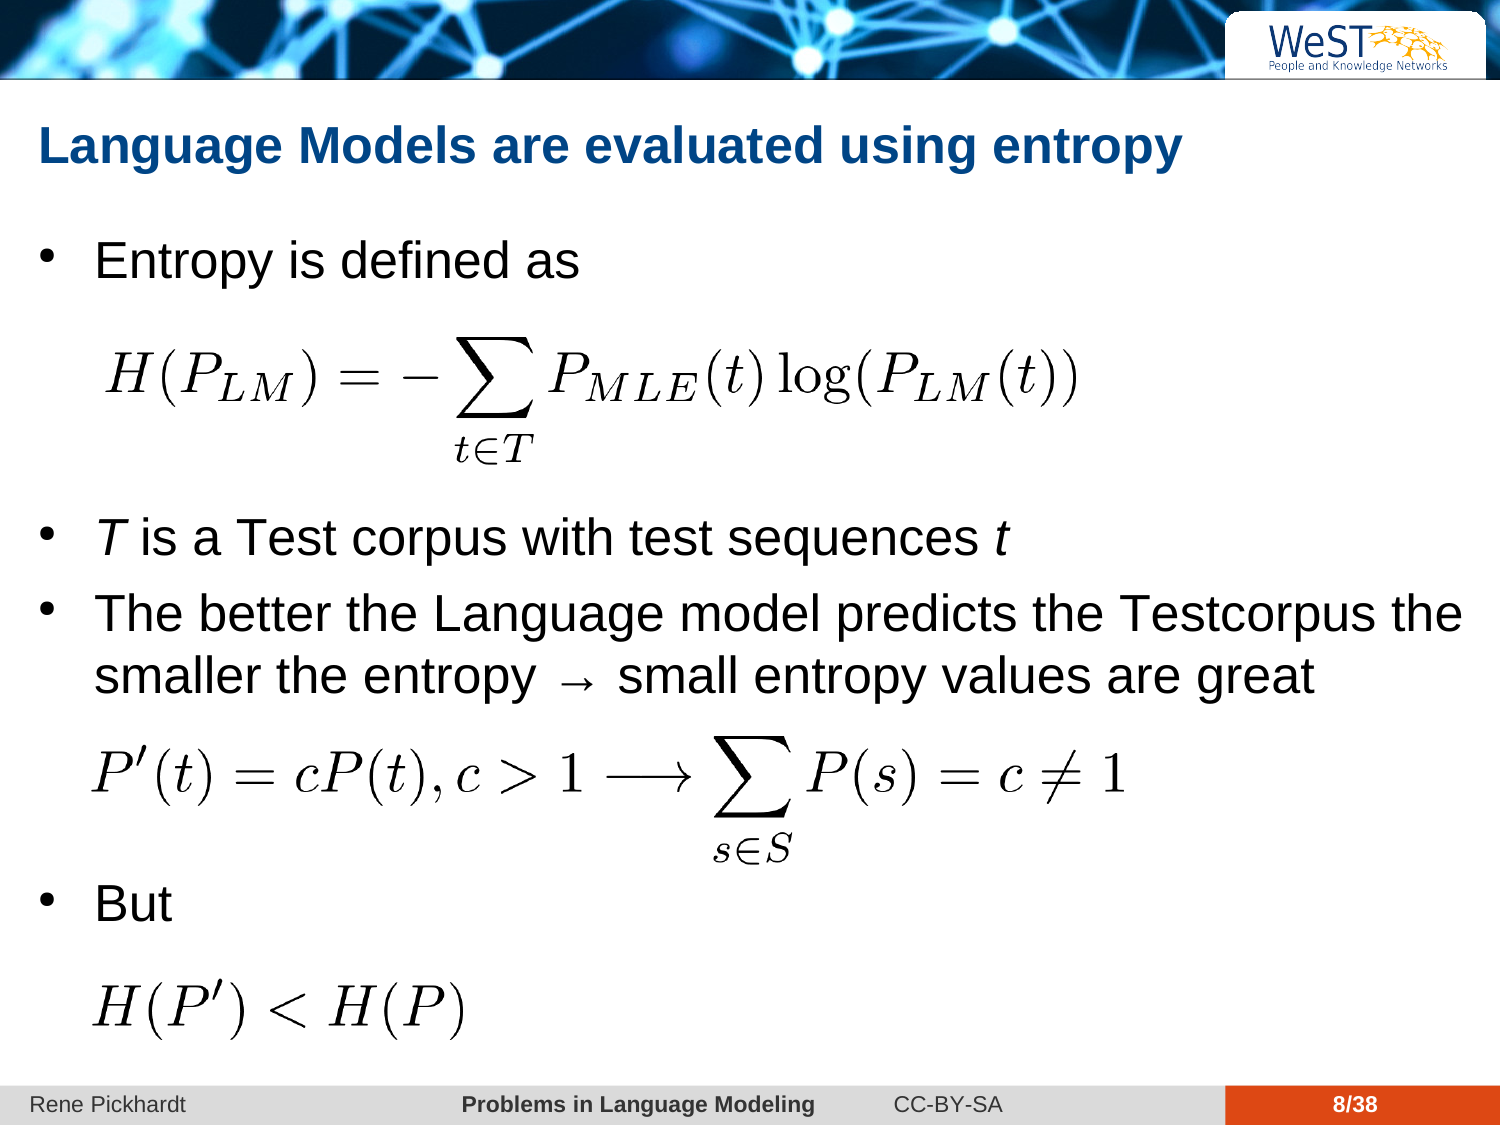

# Language Models are evaluated using entropy
Entropy is defined as
T is a Test corpus with test sequences t
The better the Language model predicts the Testcorpus the smaller the entropy → small entropy values are great
But